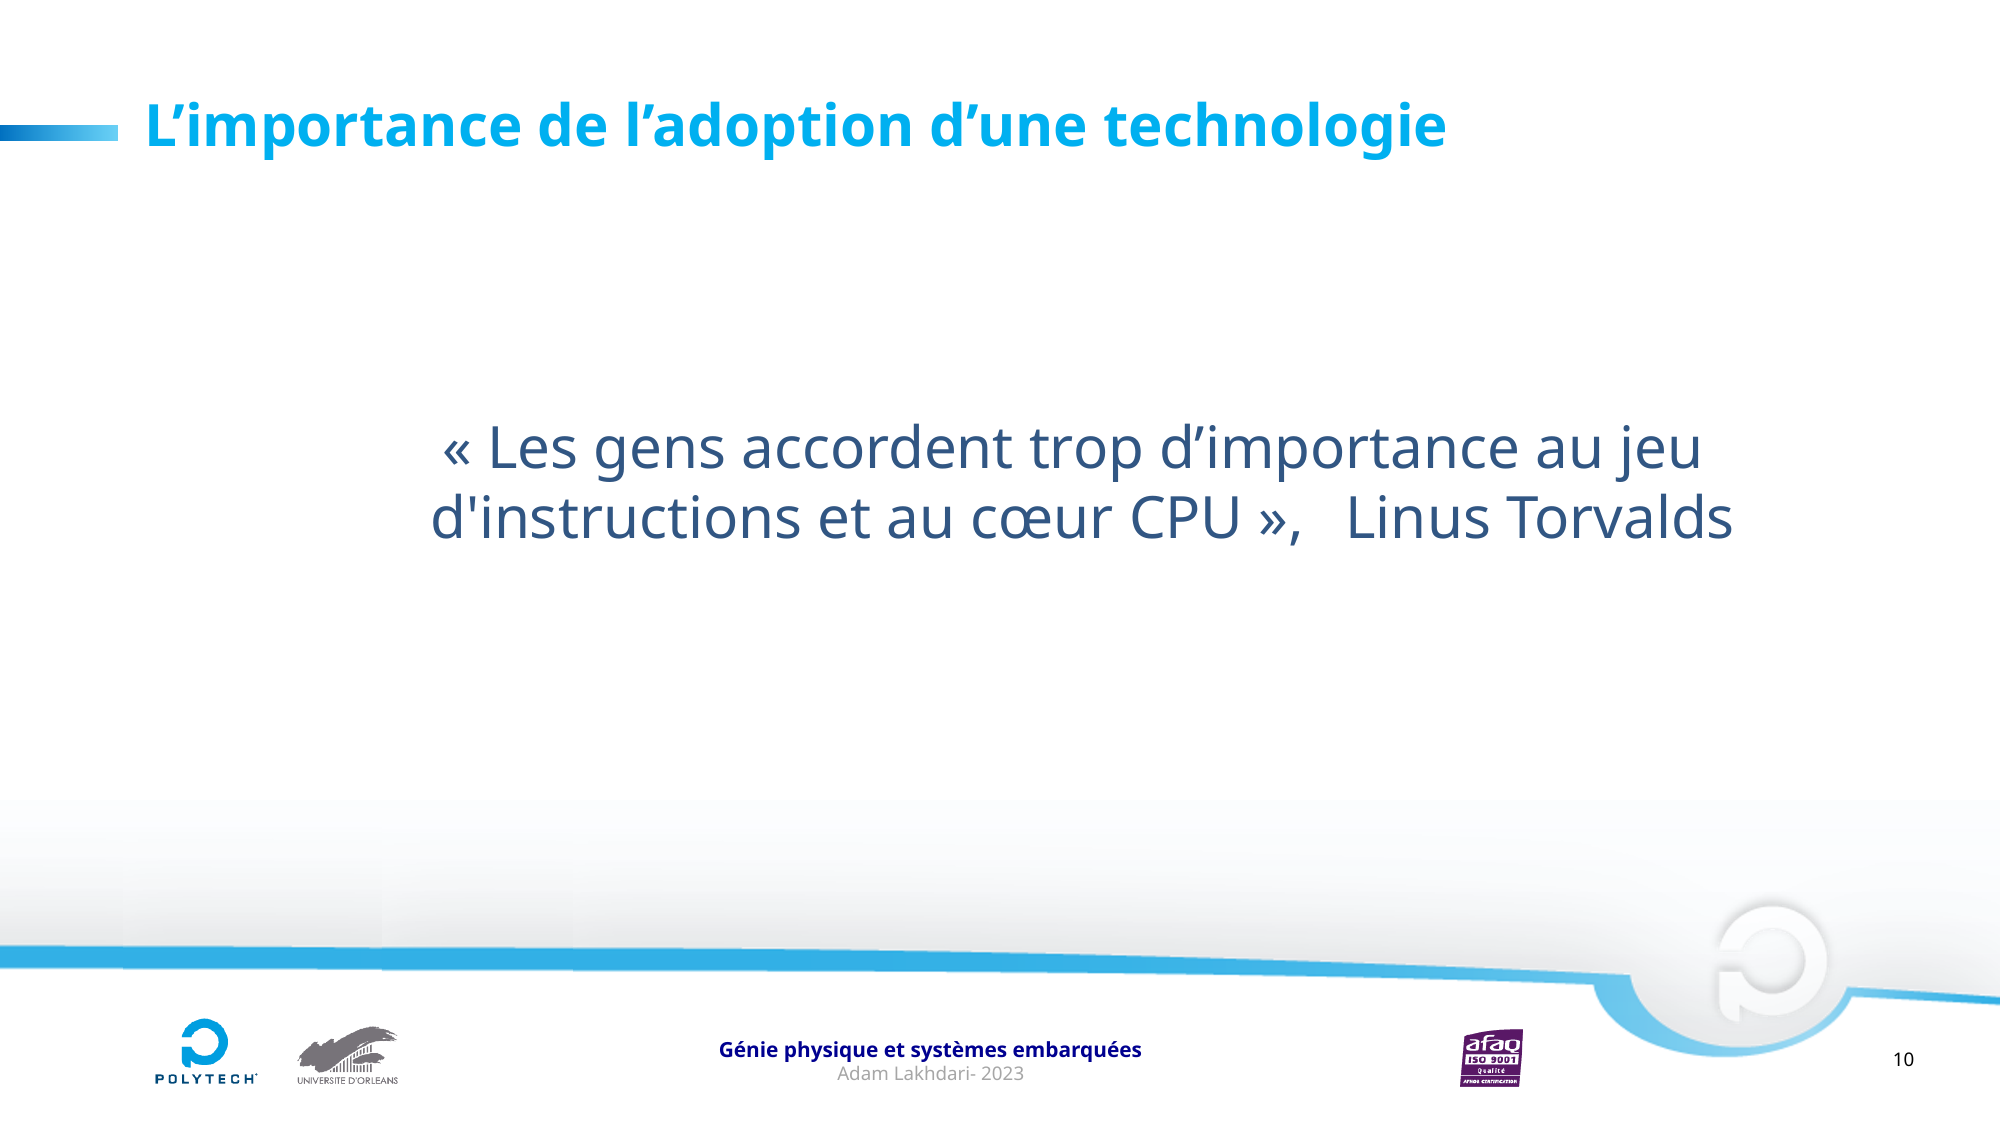

# L’importance de l’adoption d’une technologie
« Les gens accordent trop d’importance au jeu d'instructions et au cœur CPU », 	 Linus Torvalds
Génie physique et systèmes embarquées
Adam Lakhdari- 2023
10